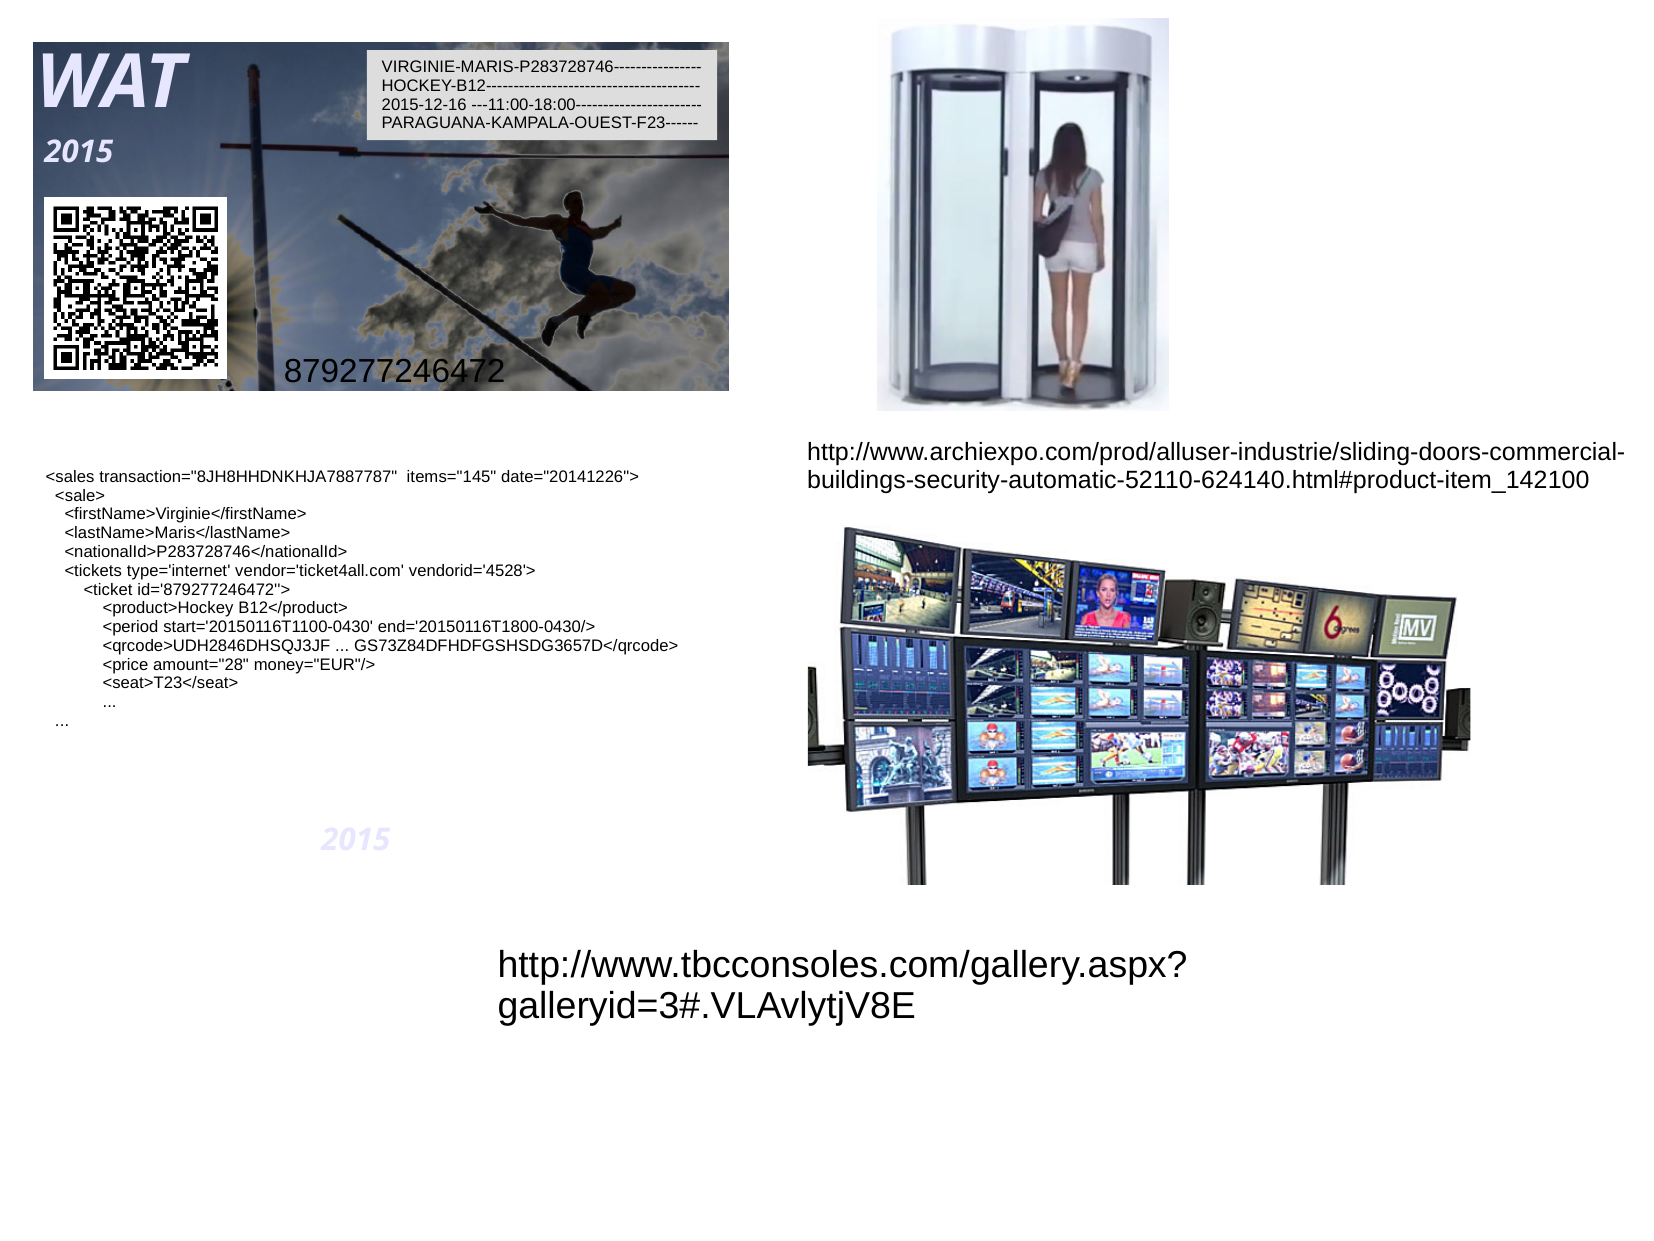

WAT
 2015
VIRGINIE-MARIS-P283728746----------------
HOCKEY-B12---------------------------------------
2015-12-16 ---11:00-18:00-----------------------
PARAGUANA-KAMPALA-OUEST-F23------
879277246472
http://www.archiexpo.com/prod/alluser-industrie/sliding-doors-commercial-buildings-security-automatic-52110-624140.html#product-item_142100
<sales transaction="8JH8HHDNKHJA7887787" items="145" date="20141226">
 <sale>
 <firstName>Virginie</firstName>
 <lastName>Maris</lastName>
 <nationalId>P283728746</nationalId>
 <tickets type='internet' vendor='ticket4all.com' vendorid='4528'>
 <ticket id='879277246472''>
 <product>Hockey B12</product>
 <period start='20150116T1100-0430' end='20150116T1800-0430/>
 <qrcode>UDH2846DHSQJ3JF ... GS73Z84DFHDFGSHSDG3657D</qrcode>
 <price amount="28" money="EUR"/>
 <seat>T23</seat>
 ...
 ...
2015
http://www.tbcconsoles.com/gallery.aspx?galleryid=3#.VLAvlytjV8E